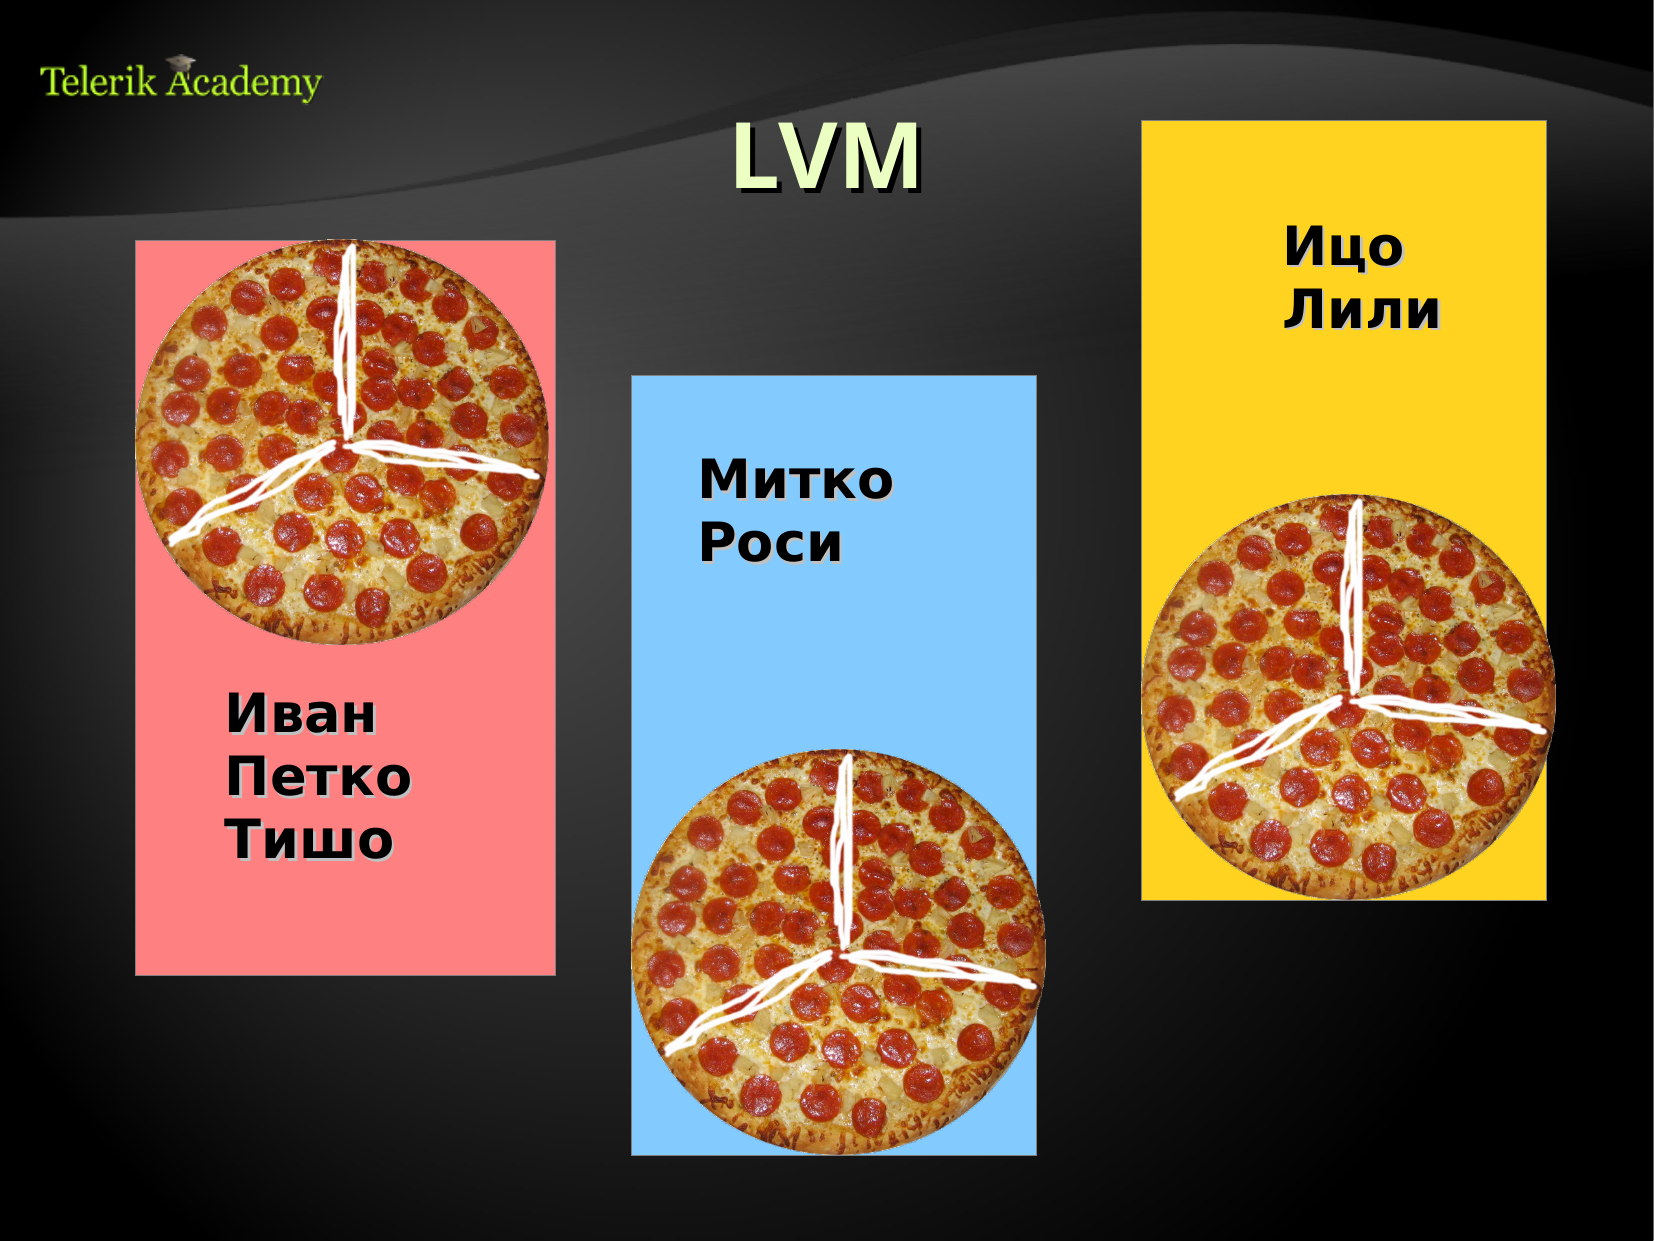

# LVM
Ицо
Лили
Митко
Роси
Иван
Петко
Тишо